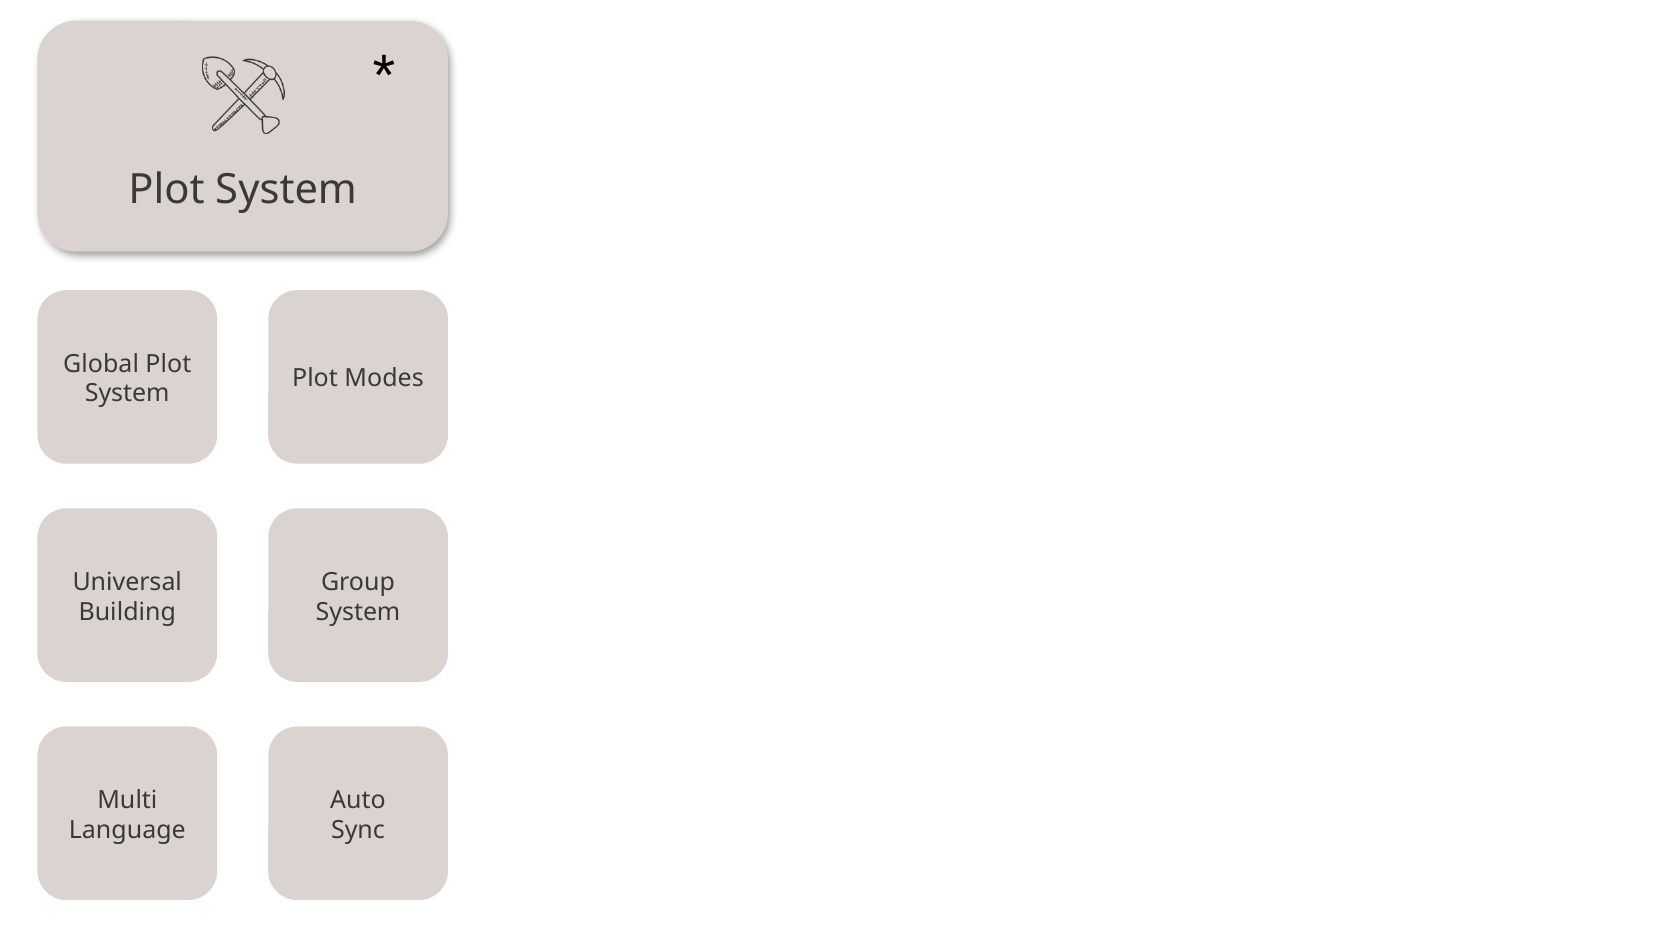

*
Plot System
Global Plot System
Plot Modes
Universal
Building
Group System
Multi Language
Auto
Sync